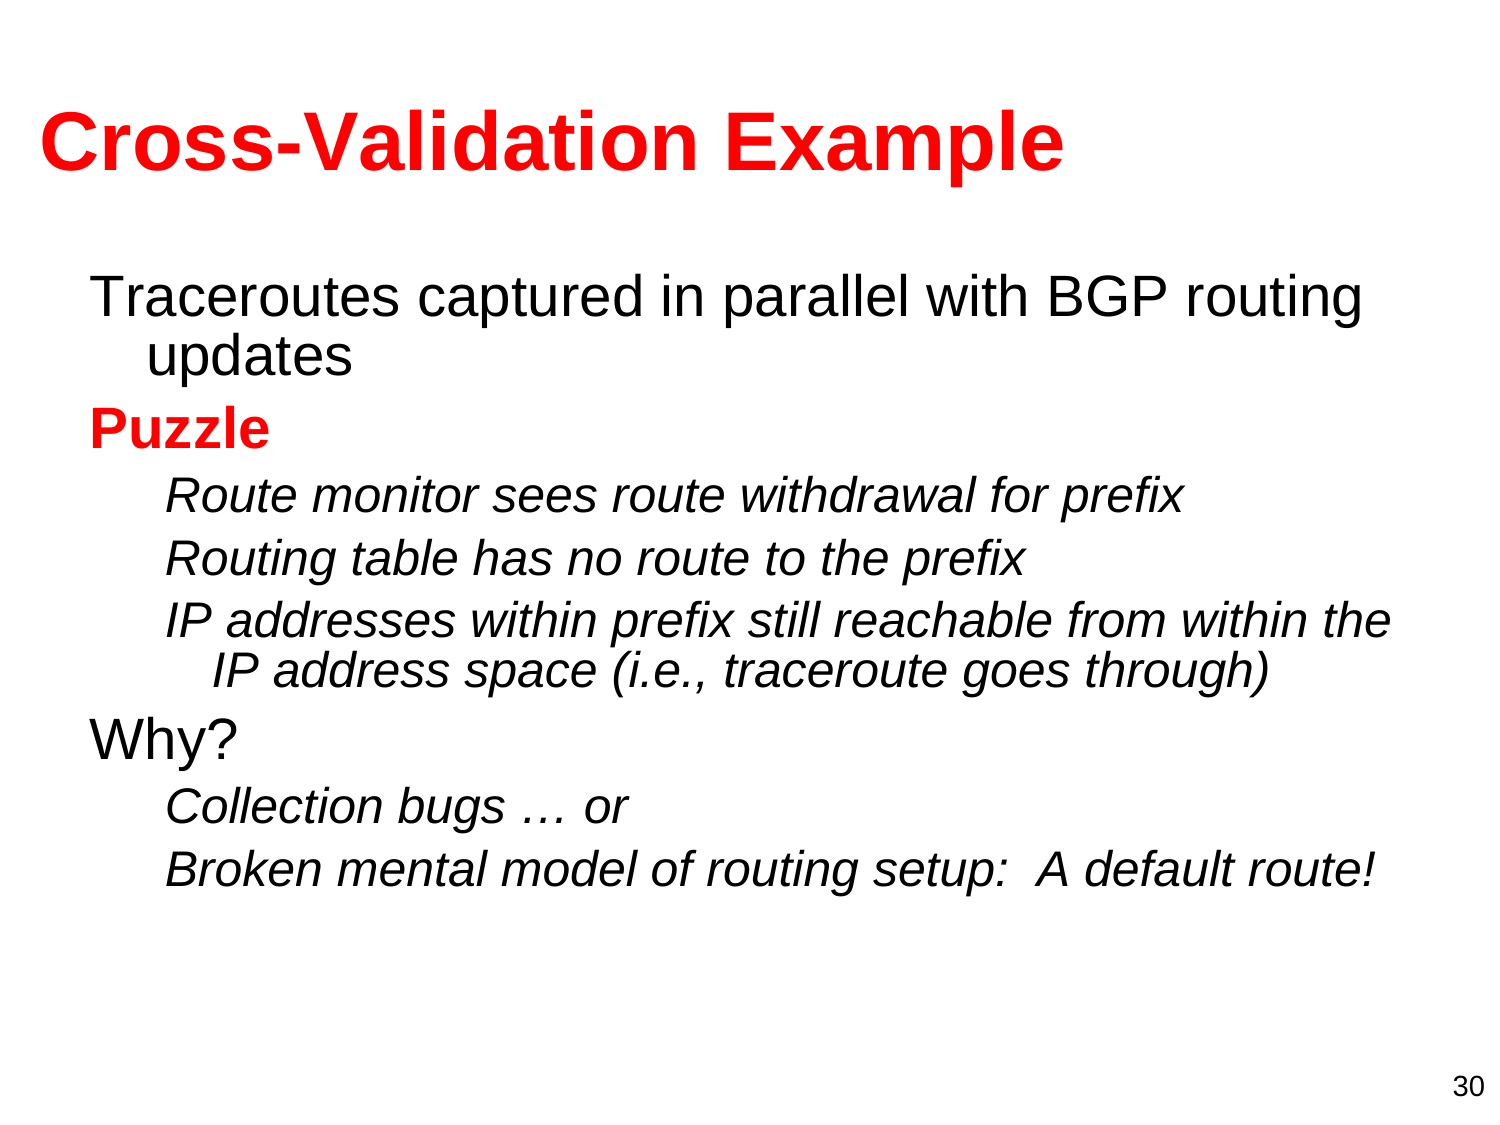

# Cross-Validation Example
Traceroutes captured in parallel with BGP routing updates
Puzzle
Route monitor sees route withdrawal for prefix
Routing table has no route to the prefix
IP addresses within prefix still reachable from within the IP address space (i.e., traceroute goes through)
Why?
Collection bugs … or
Broken mental model of routing setup: A default route!
30